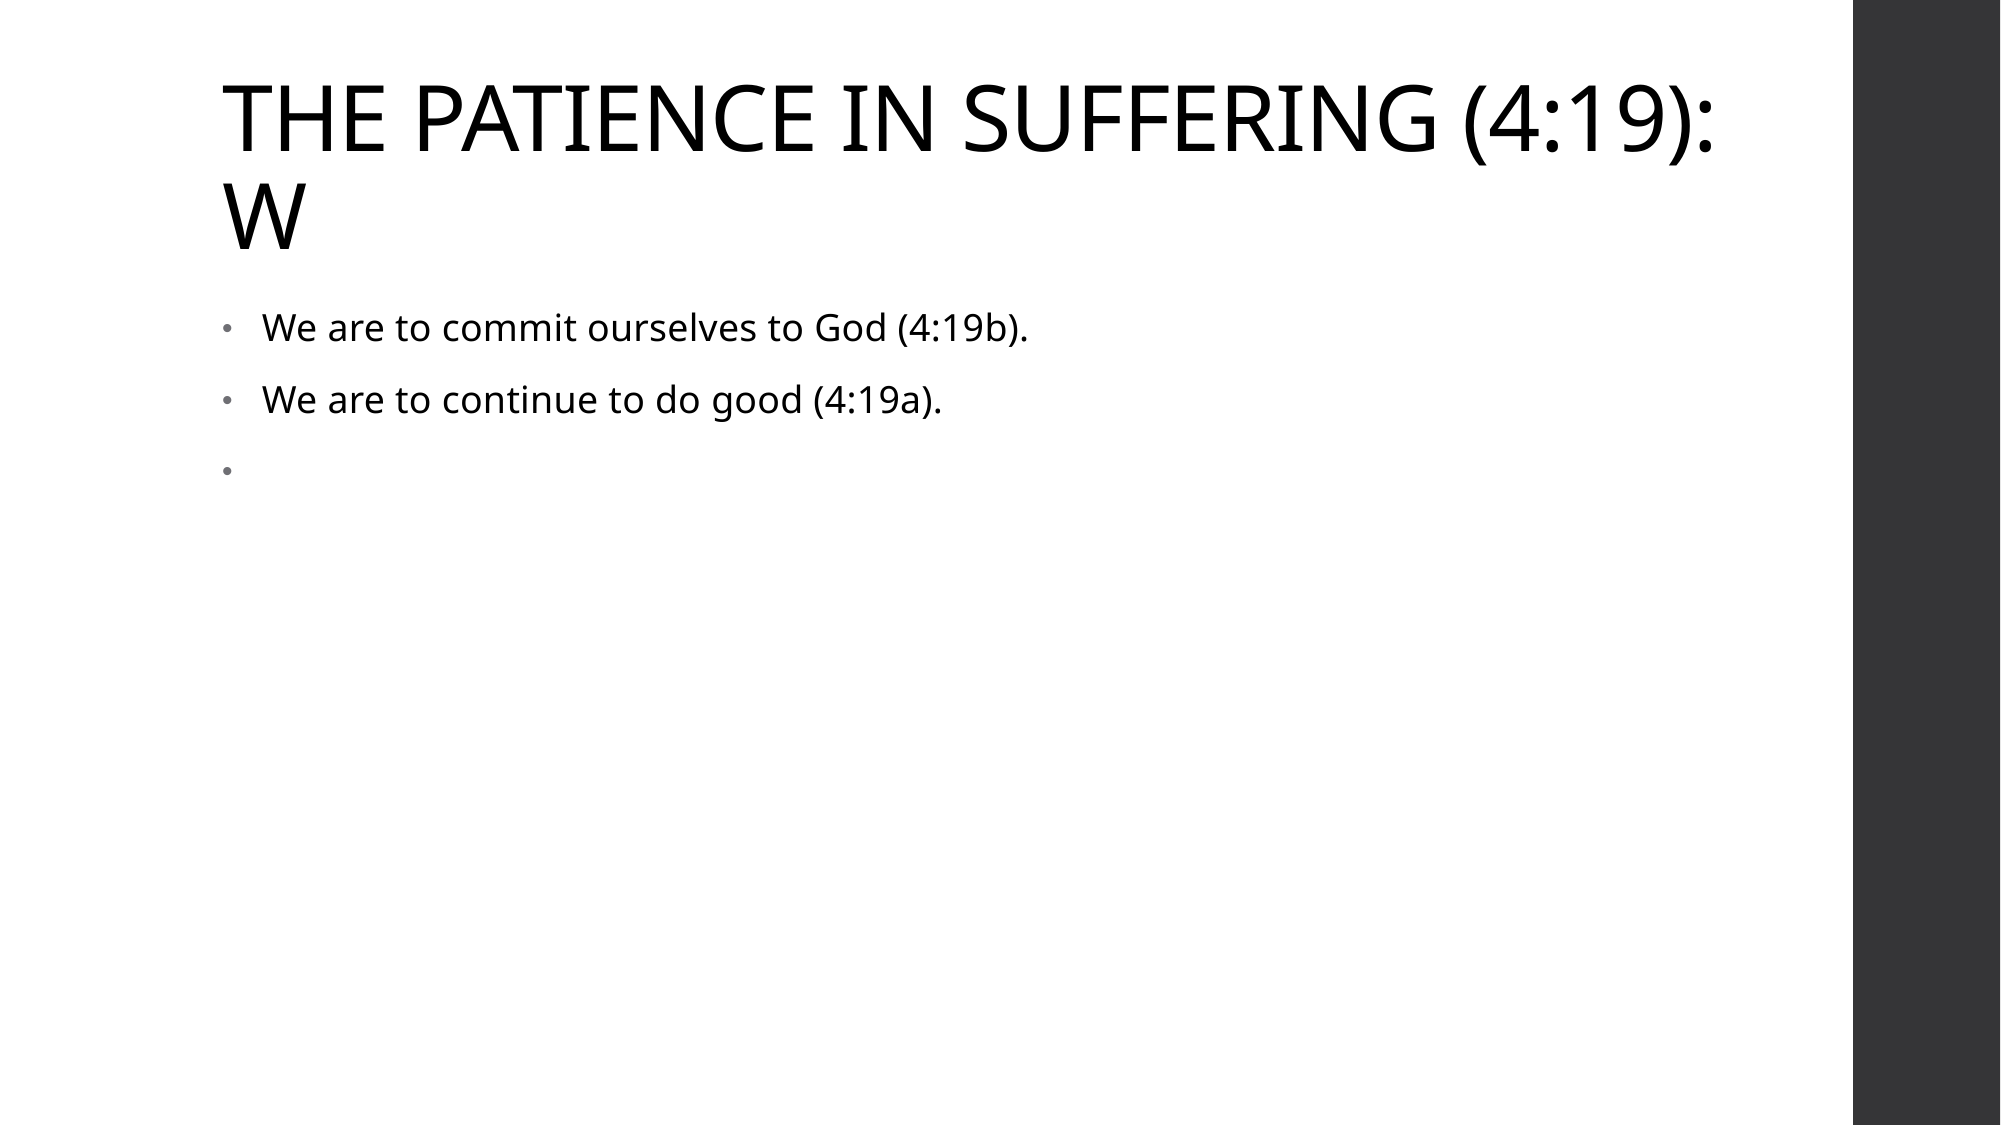

# THE PATIENCE IN SUFFERING (4:19): W
 We are to commit ourselves to God (4:19b).
 We are to continue to do good (4:19a).